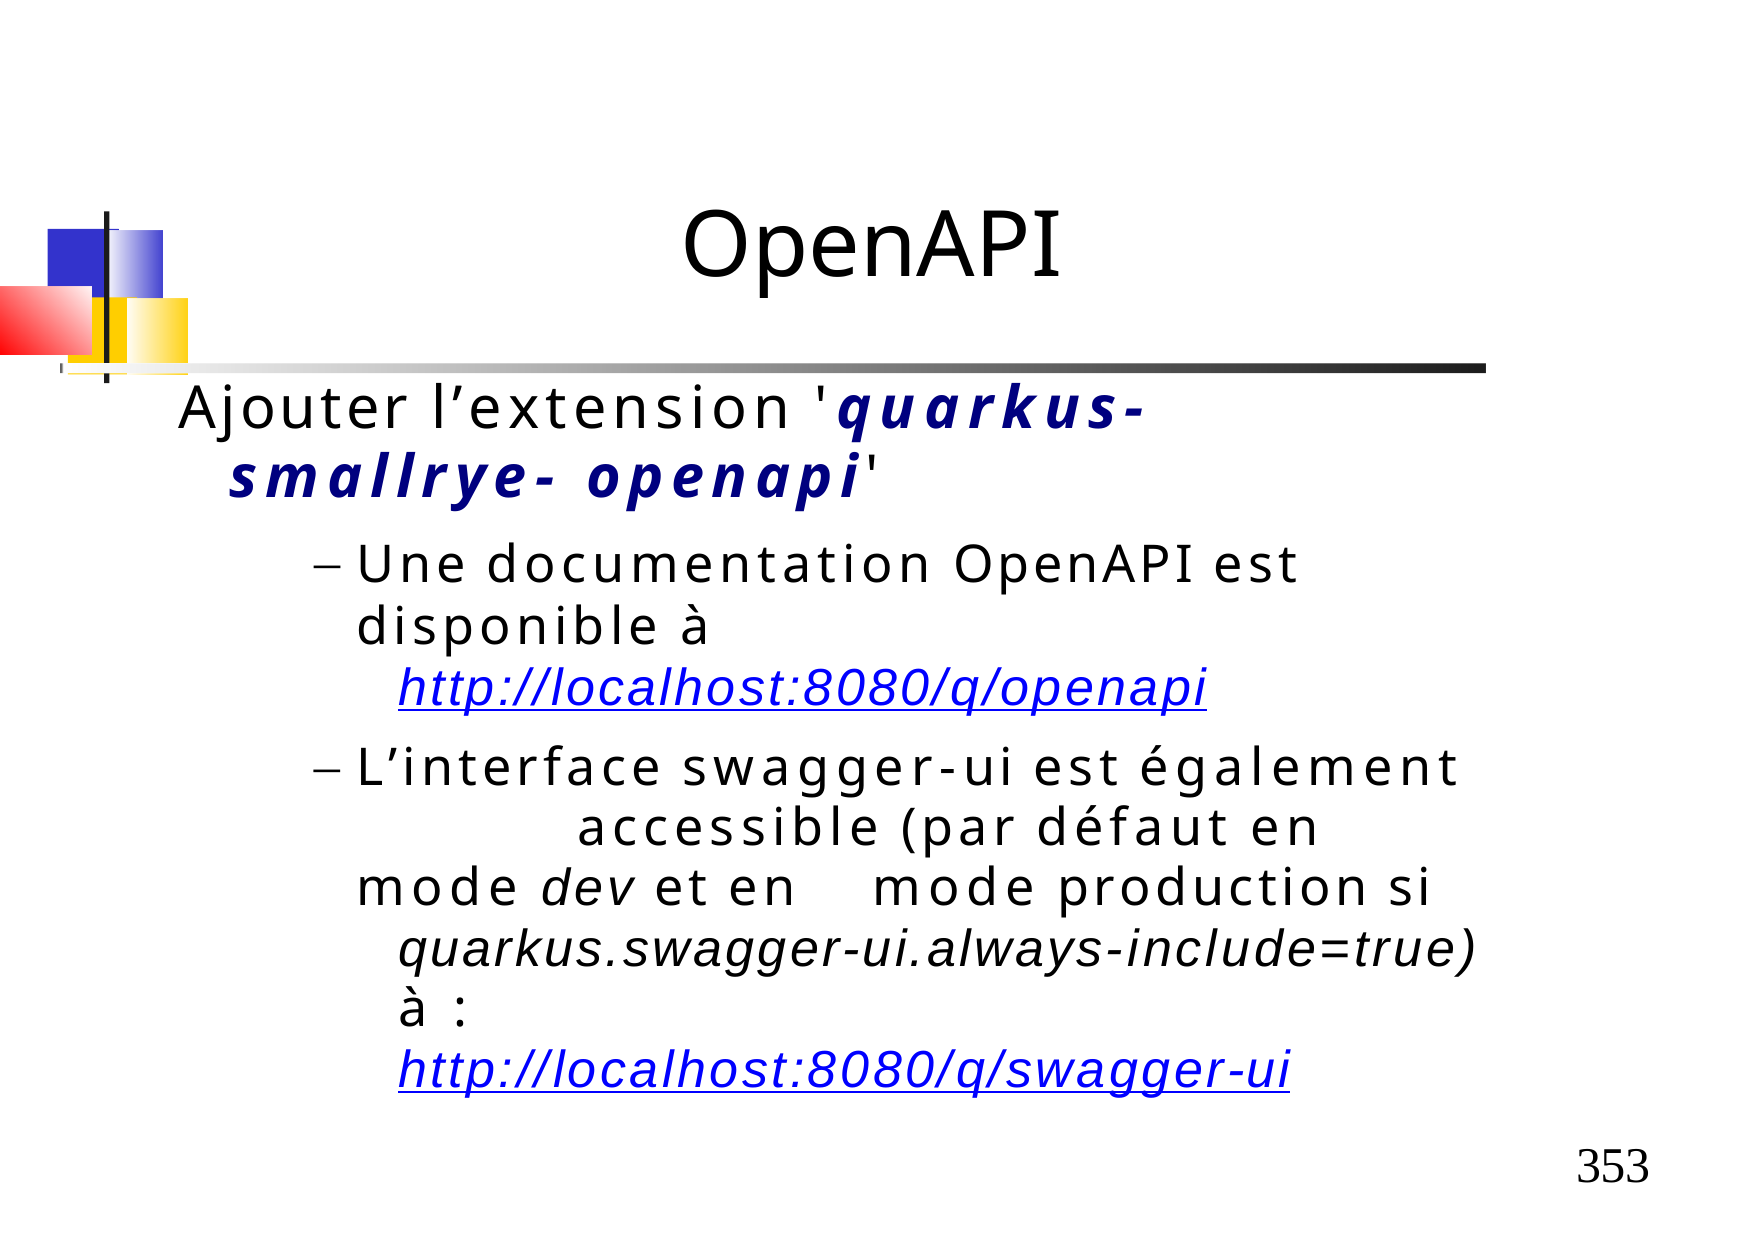

# OpenAPI
Ajouter l’extension 'quarkus-smallrye- openapi'
Une documentation OpenAPI est disponible à
http://localhost:8080/q/openapi
L’interface swagger-ui est également 	accessible (par défaut en mode dev et en 	mode production si
quarkus.swagger-ui.always-include=true)
à :
http://localhost:8080/q/swagger-ui
353